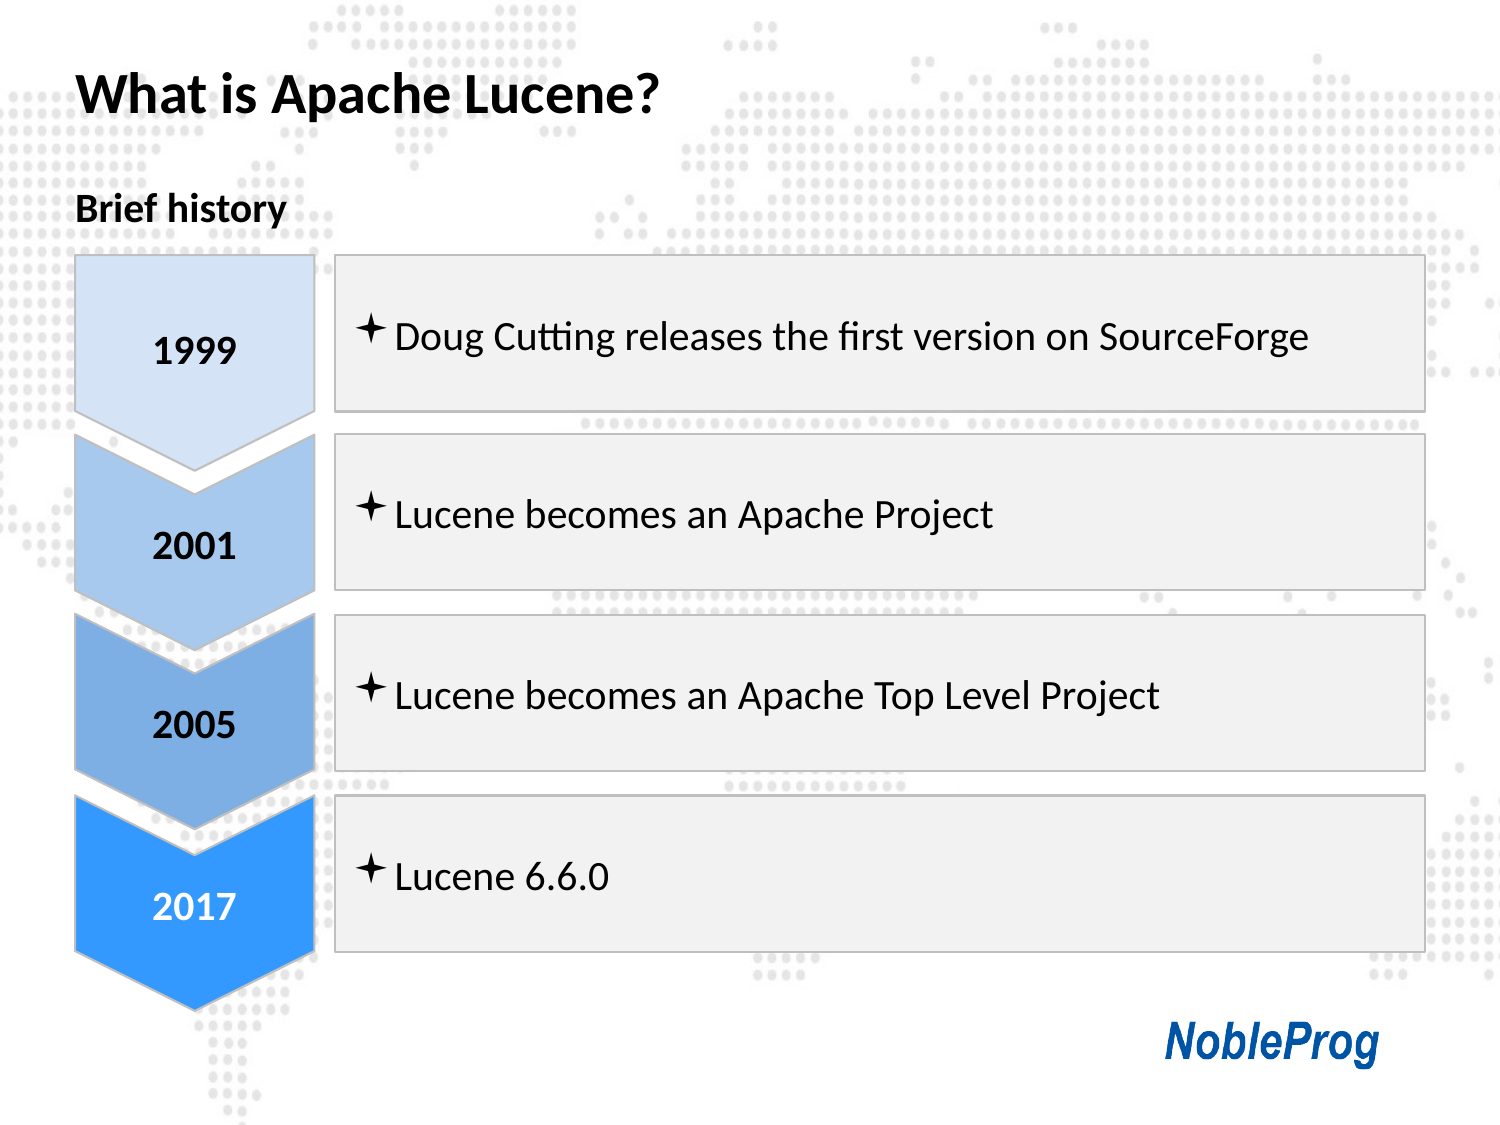

What is Apache Lucene?
Brief history
Doug Cutting releases the first version on SourceForge
1999
Lucene becomes an Apache Project
2001
Lucene becomes an Apache Top Level Project
2005
Lucene 6.6.0
2017